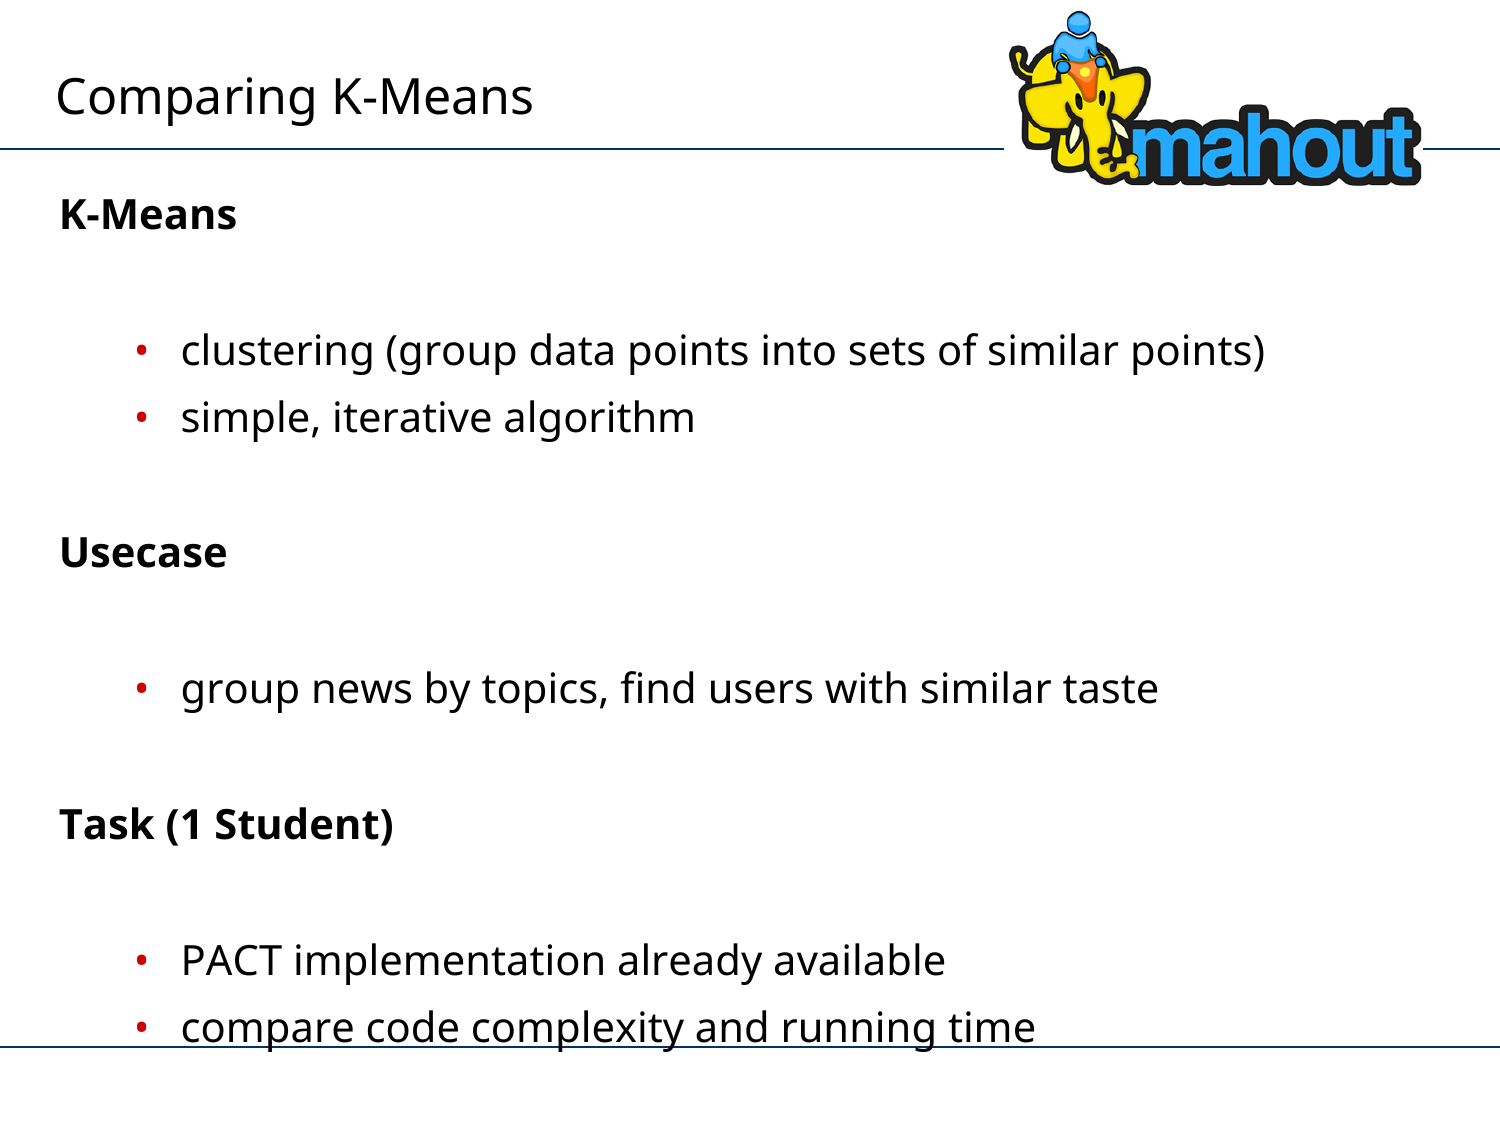

# Comparing K-Means
K-Means
clustering (group data points into sets of similar points)
simple, iterative algorithm
Usecase
group news by topics, find users with similar taste
Task (1 Student)
PACT implementation already available
compare code complexity and running time